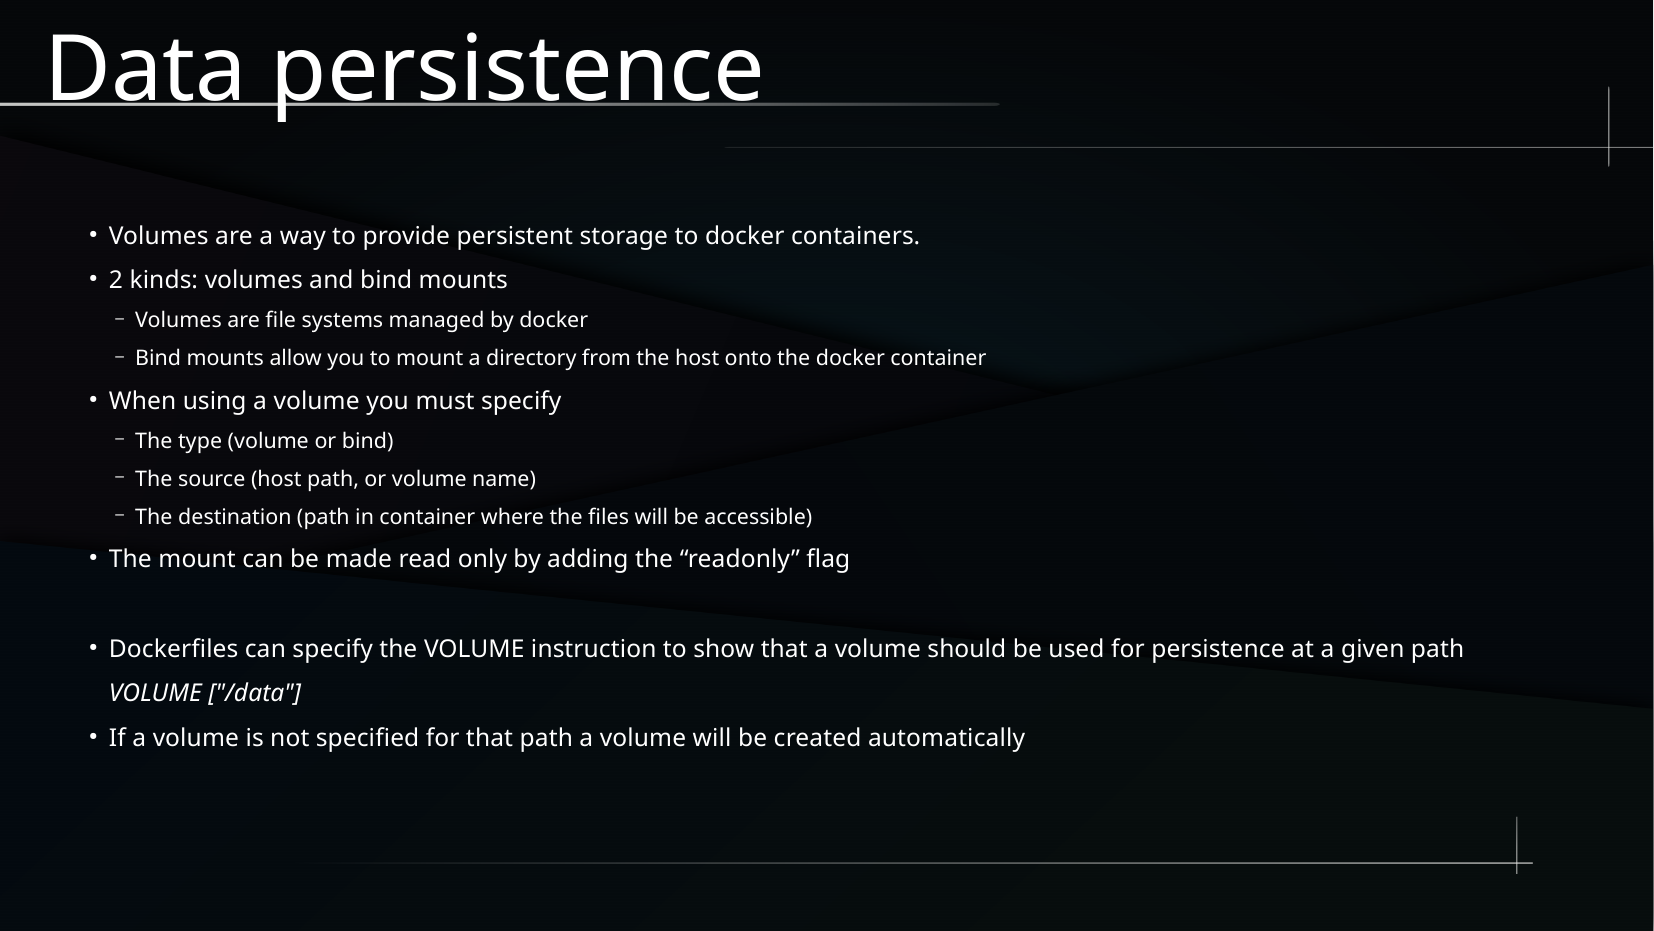

# Data persistence
Volumes are a way to provide persistent storage to docker containers.
2 kinds: volumes and bind mounts
Volumes are file systems managed by docker
Bind mounts allow you to mount a directory from the host onto the docker container
When using a volume you must specify
The type (volume or bind)
The source (host path, or volume name)
The destination (path in container where the files will be accessible)
The mount can be made read only by adding the “readonly” flag
Dockerfiles can specify the VOLUME instruction to show that a volume should be used for persistence at a given path
VOLUME ["/data"]
If a volume is not specified for that path a volume will be created automatically